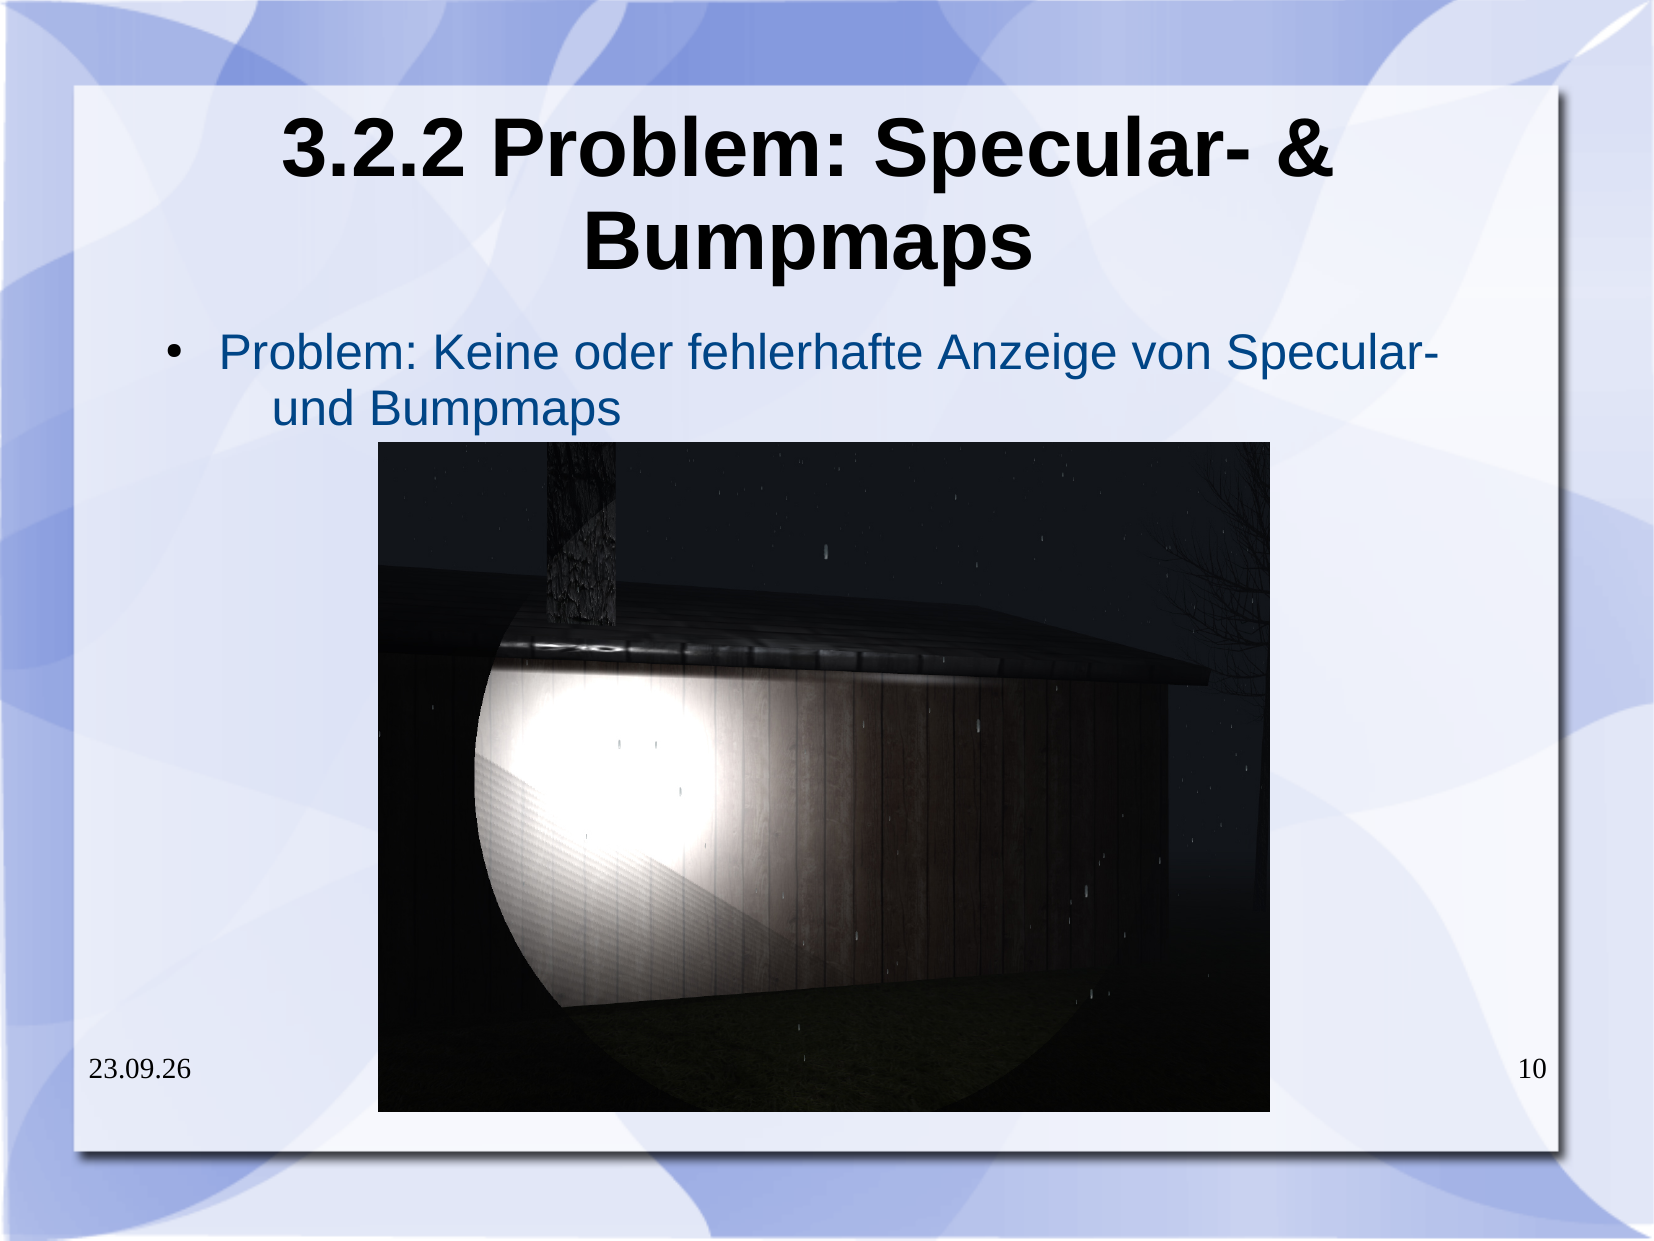

# 3.2.2 Problem: Specular- & Bumpmaps
Problem: Keine oder fehlerhafte Anzeige von Specular- und Bumpmaps
10